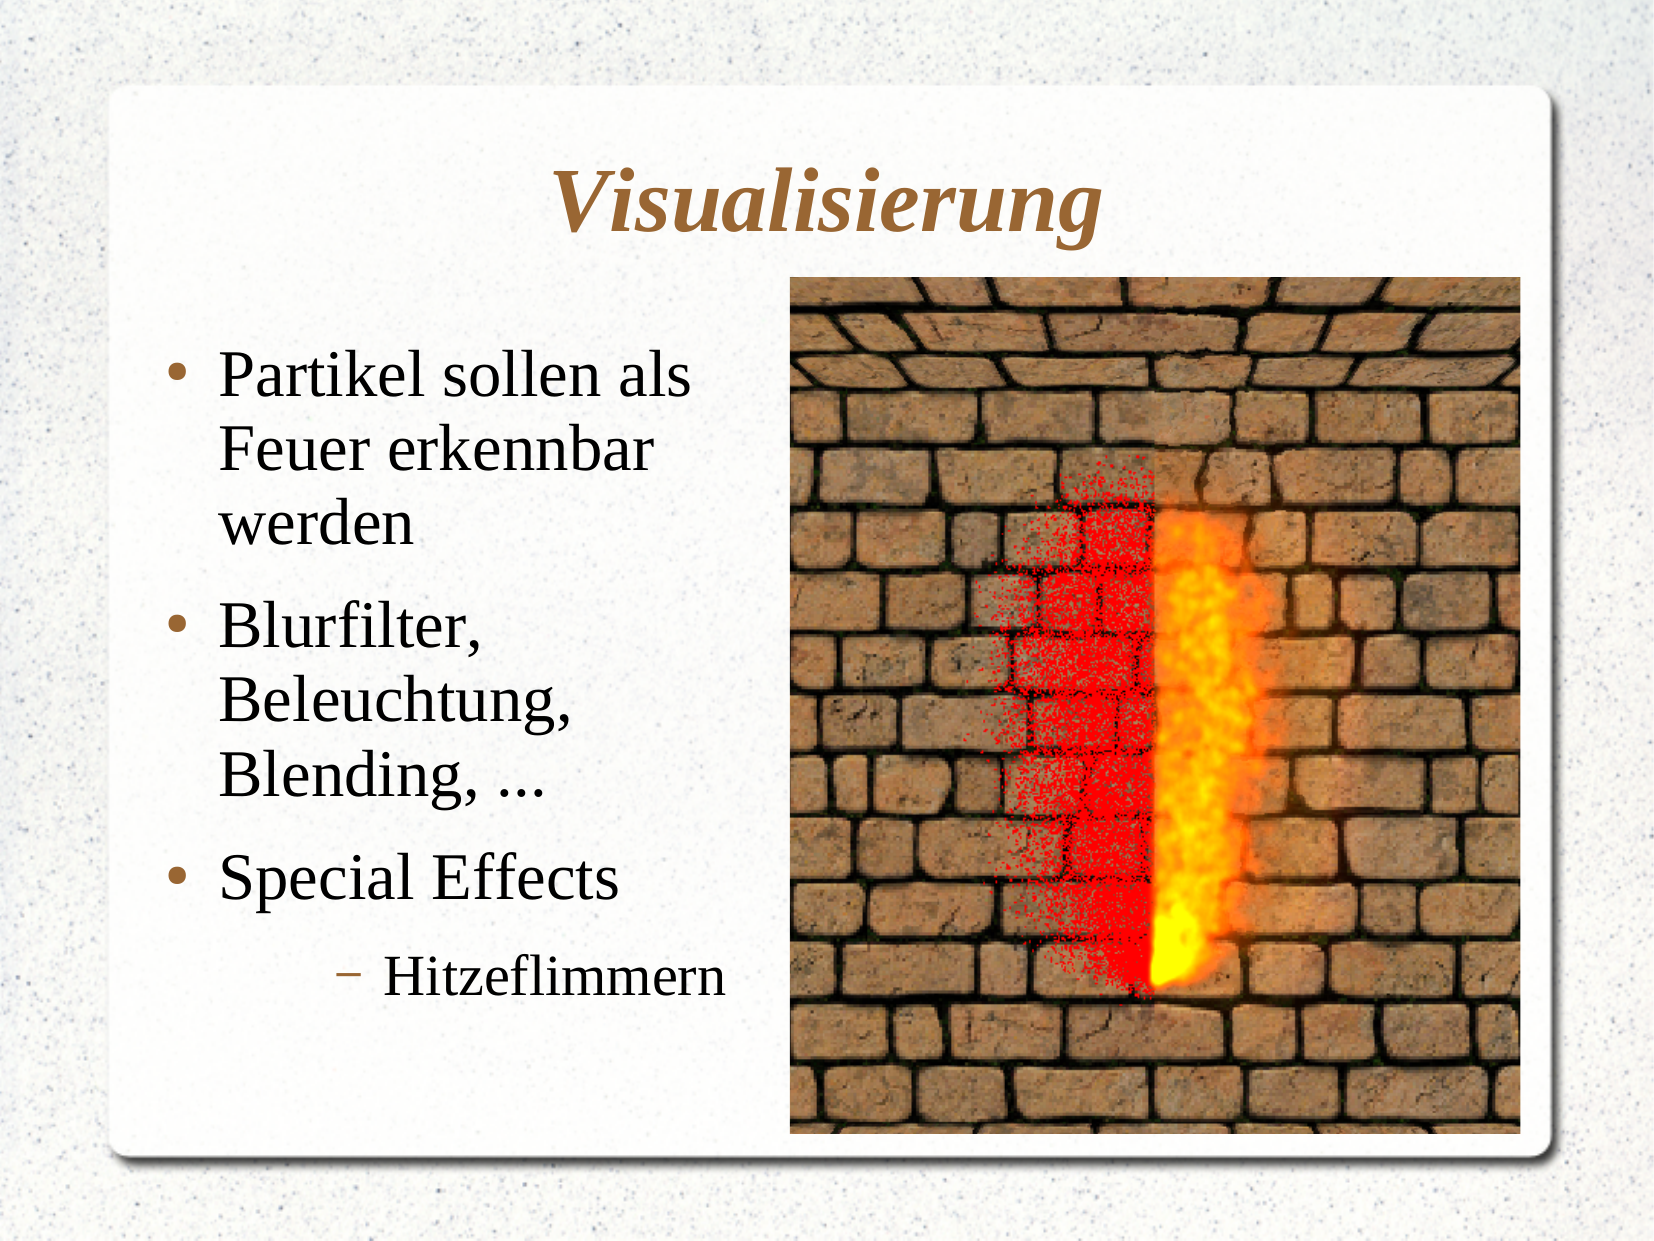

# Visualisierung
Partikel sollen als Feuer erkennbar werden
Blurfilter, Beleuchtung, Blending, ...
Special Effects
Hitzeflimmern